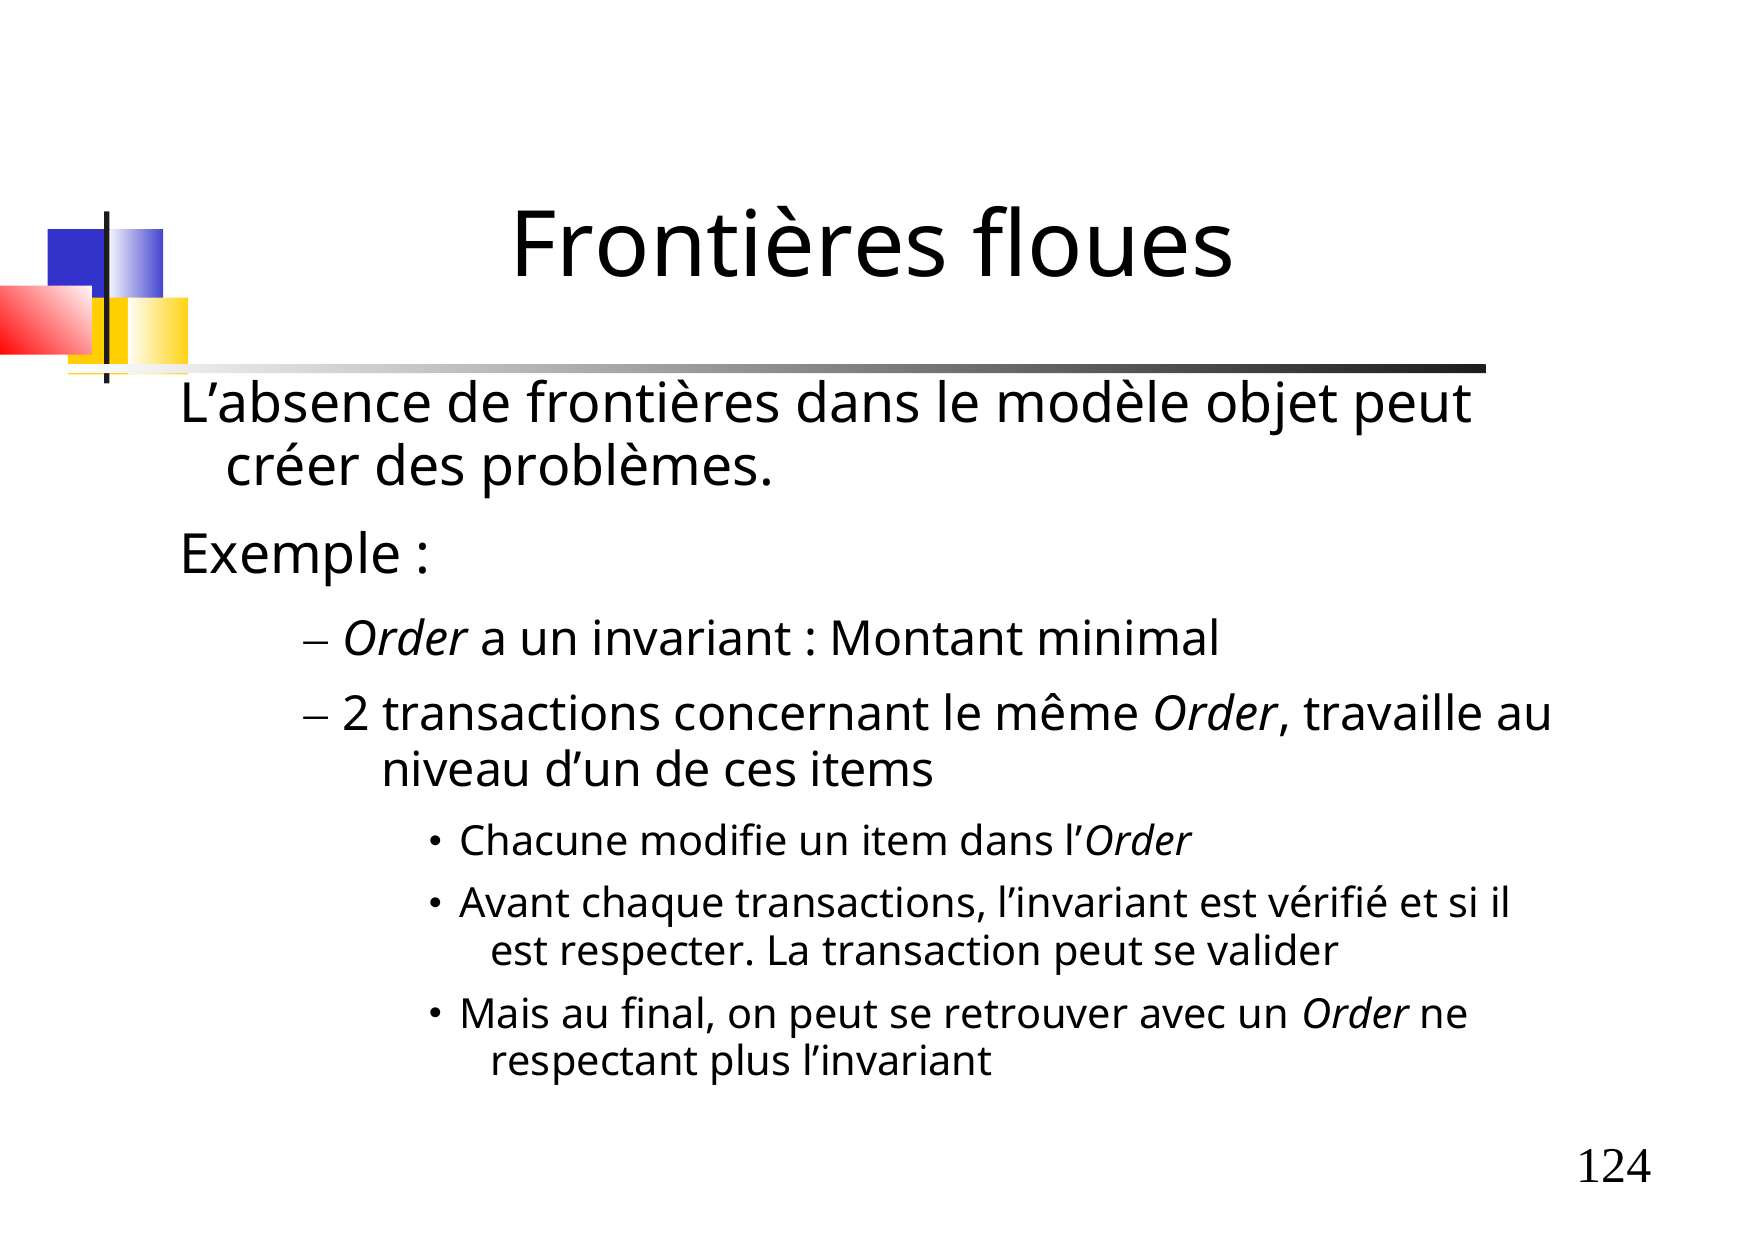

# Frontières floues
L’absence de frontières dans le modèle objet peut créer des problèmes.
Exemple :
Order a un invariant : Montant minimal
2 transactions concernant le même Order, travaille au niveau d’un de ces items
Chacune modifie un item dans l’Order
Avant chaque transactions, l’invariant est vérifié et si il est respecter. La transaction peut se valider
Mais au final, on peut se retrouver avec un Order ne respectant plus l’invariant